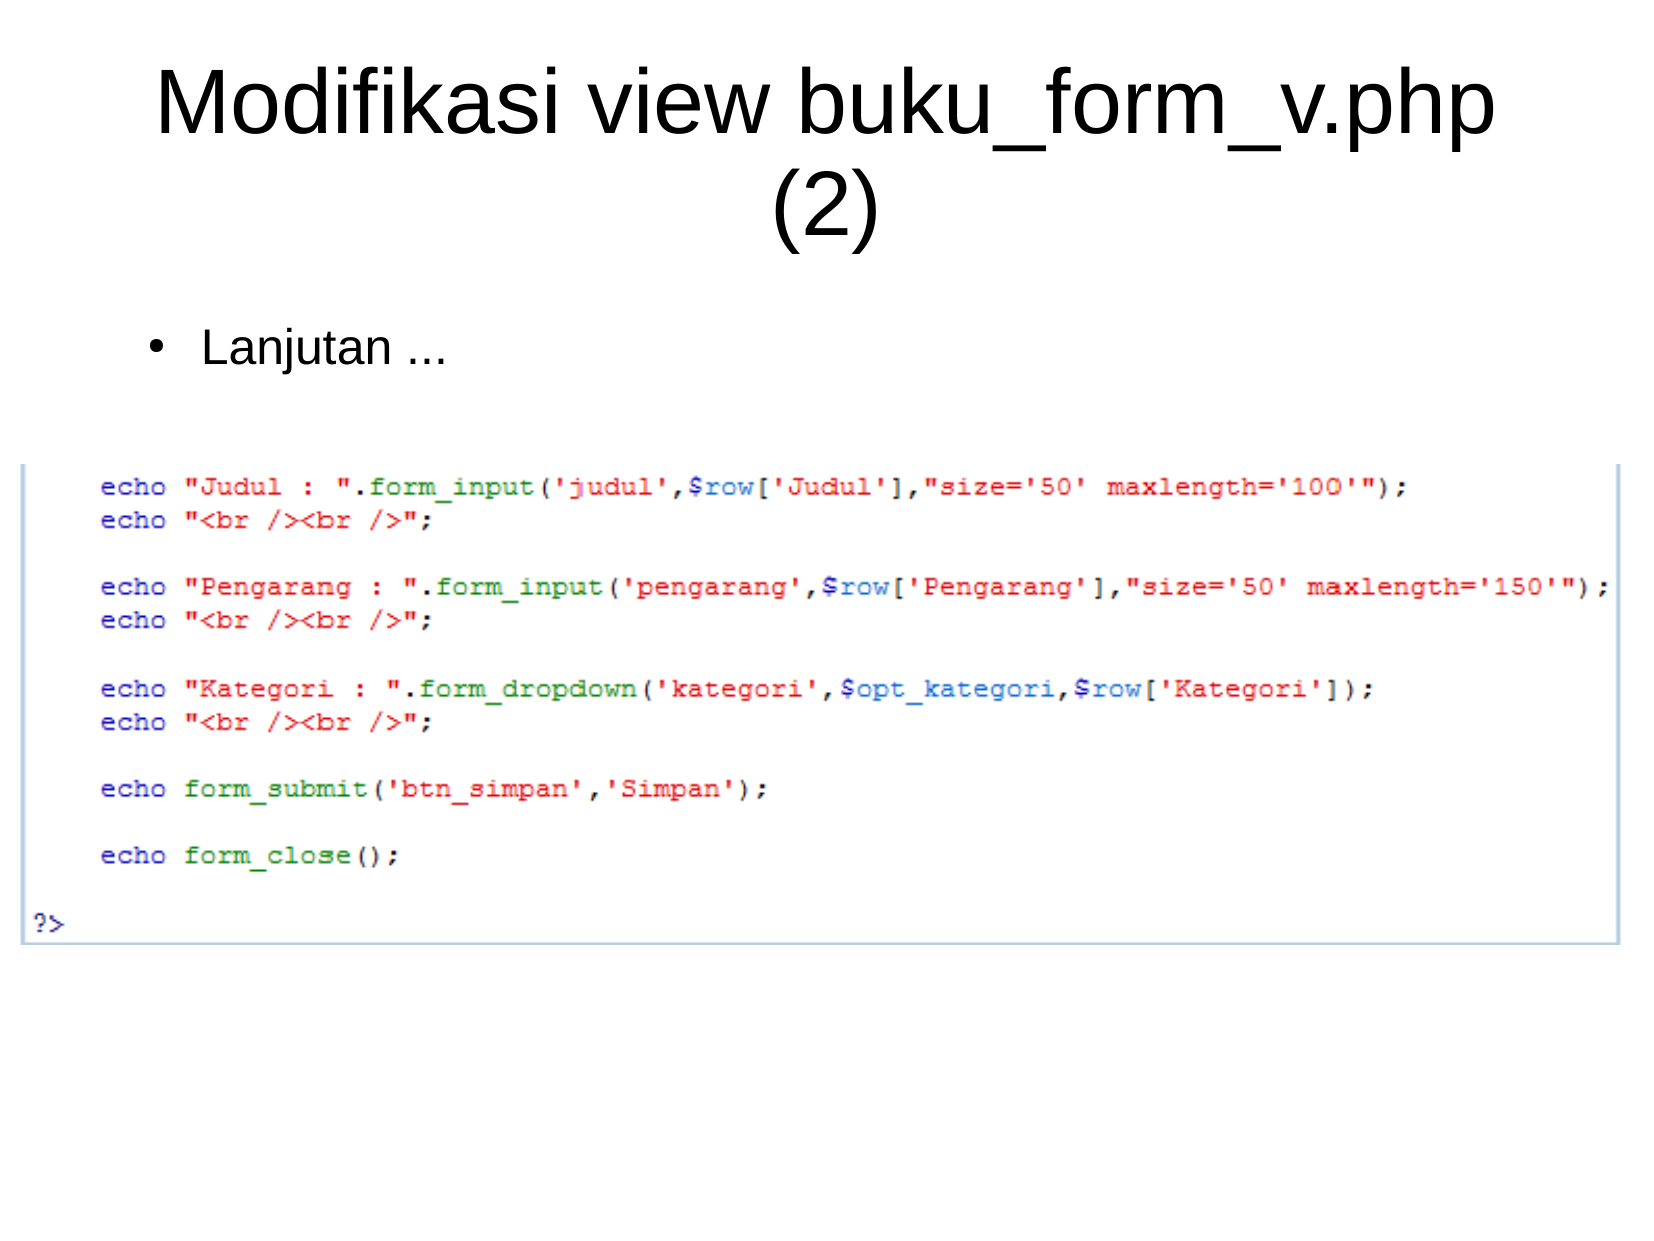

# Modifikasi view buku_form_v.php (2)
Lanjutan ...